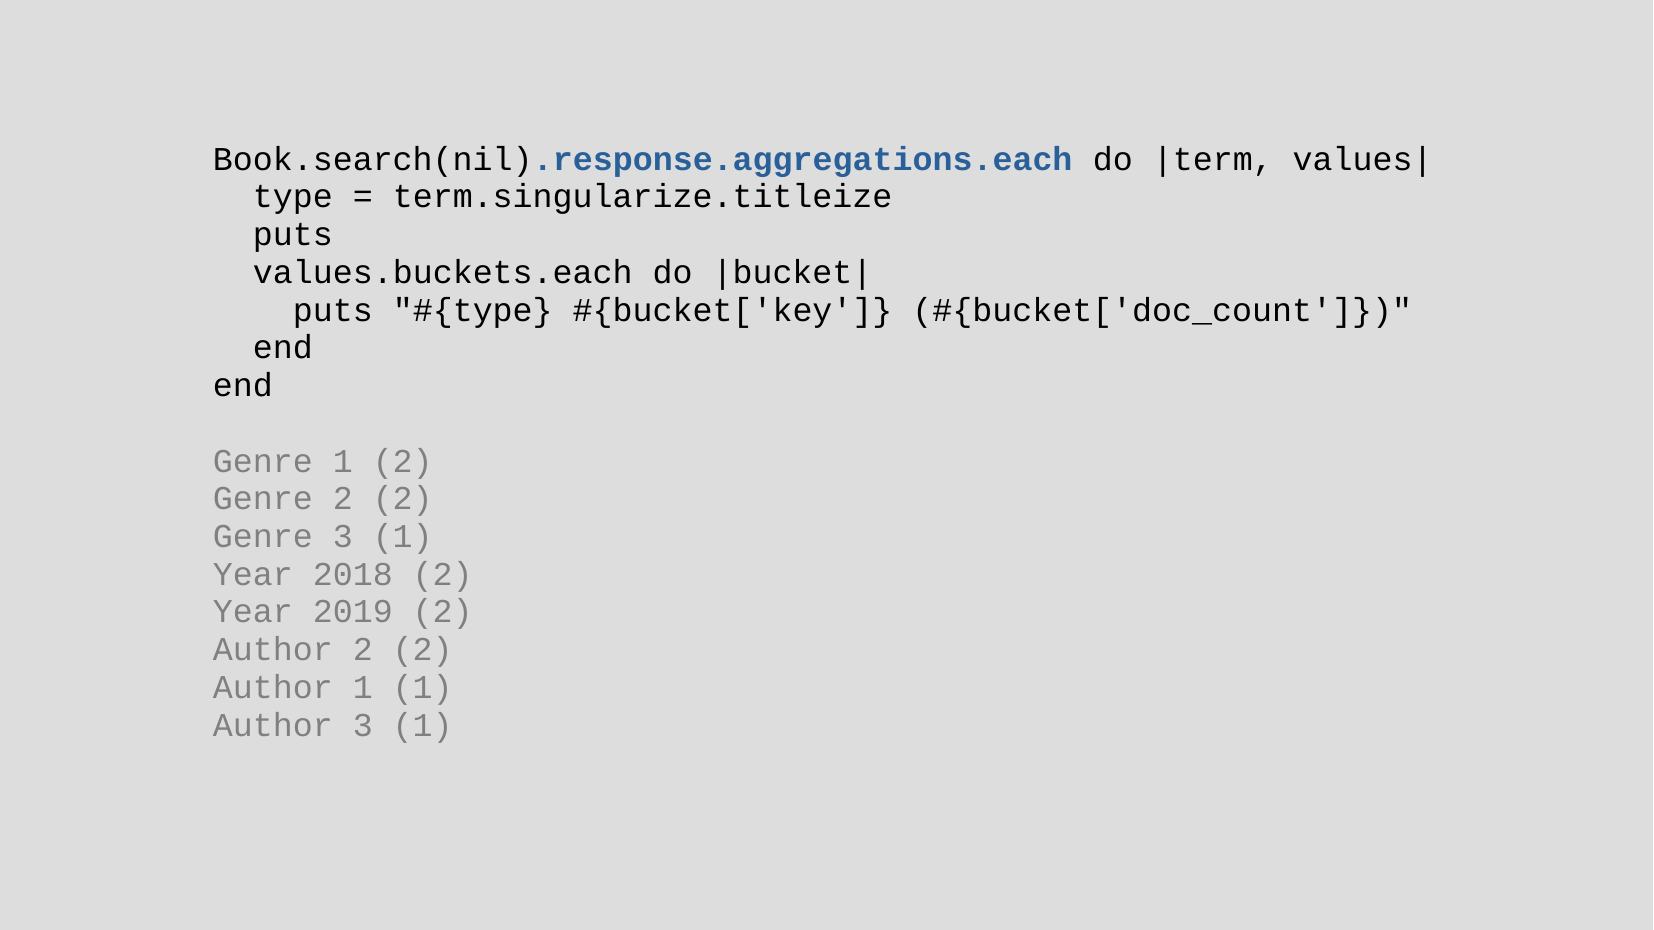

Book.search(nil).response.aggregations.each do |term, values|
 type = term.singularize.titleize
 puts
 values.buckets.each do |bucket|
 puts "#{type} #{bucket['key']} (#{bucket['doc_count']})"
 end
end
Genre 1 (2)
Genre 2 (2)
Genre 3 (1)
Year 2018 (2)
Year 2019 (2)
Author 2 (2)
Author 1 (1)
Author 3 (1)